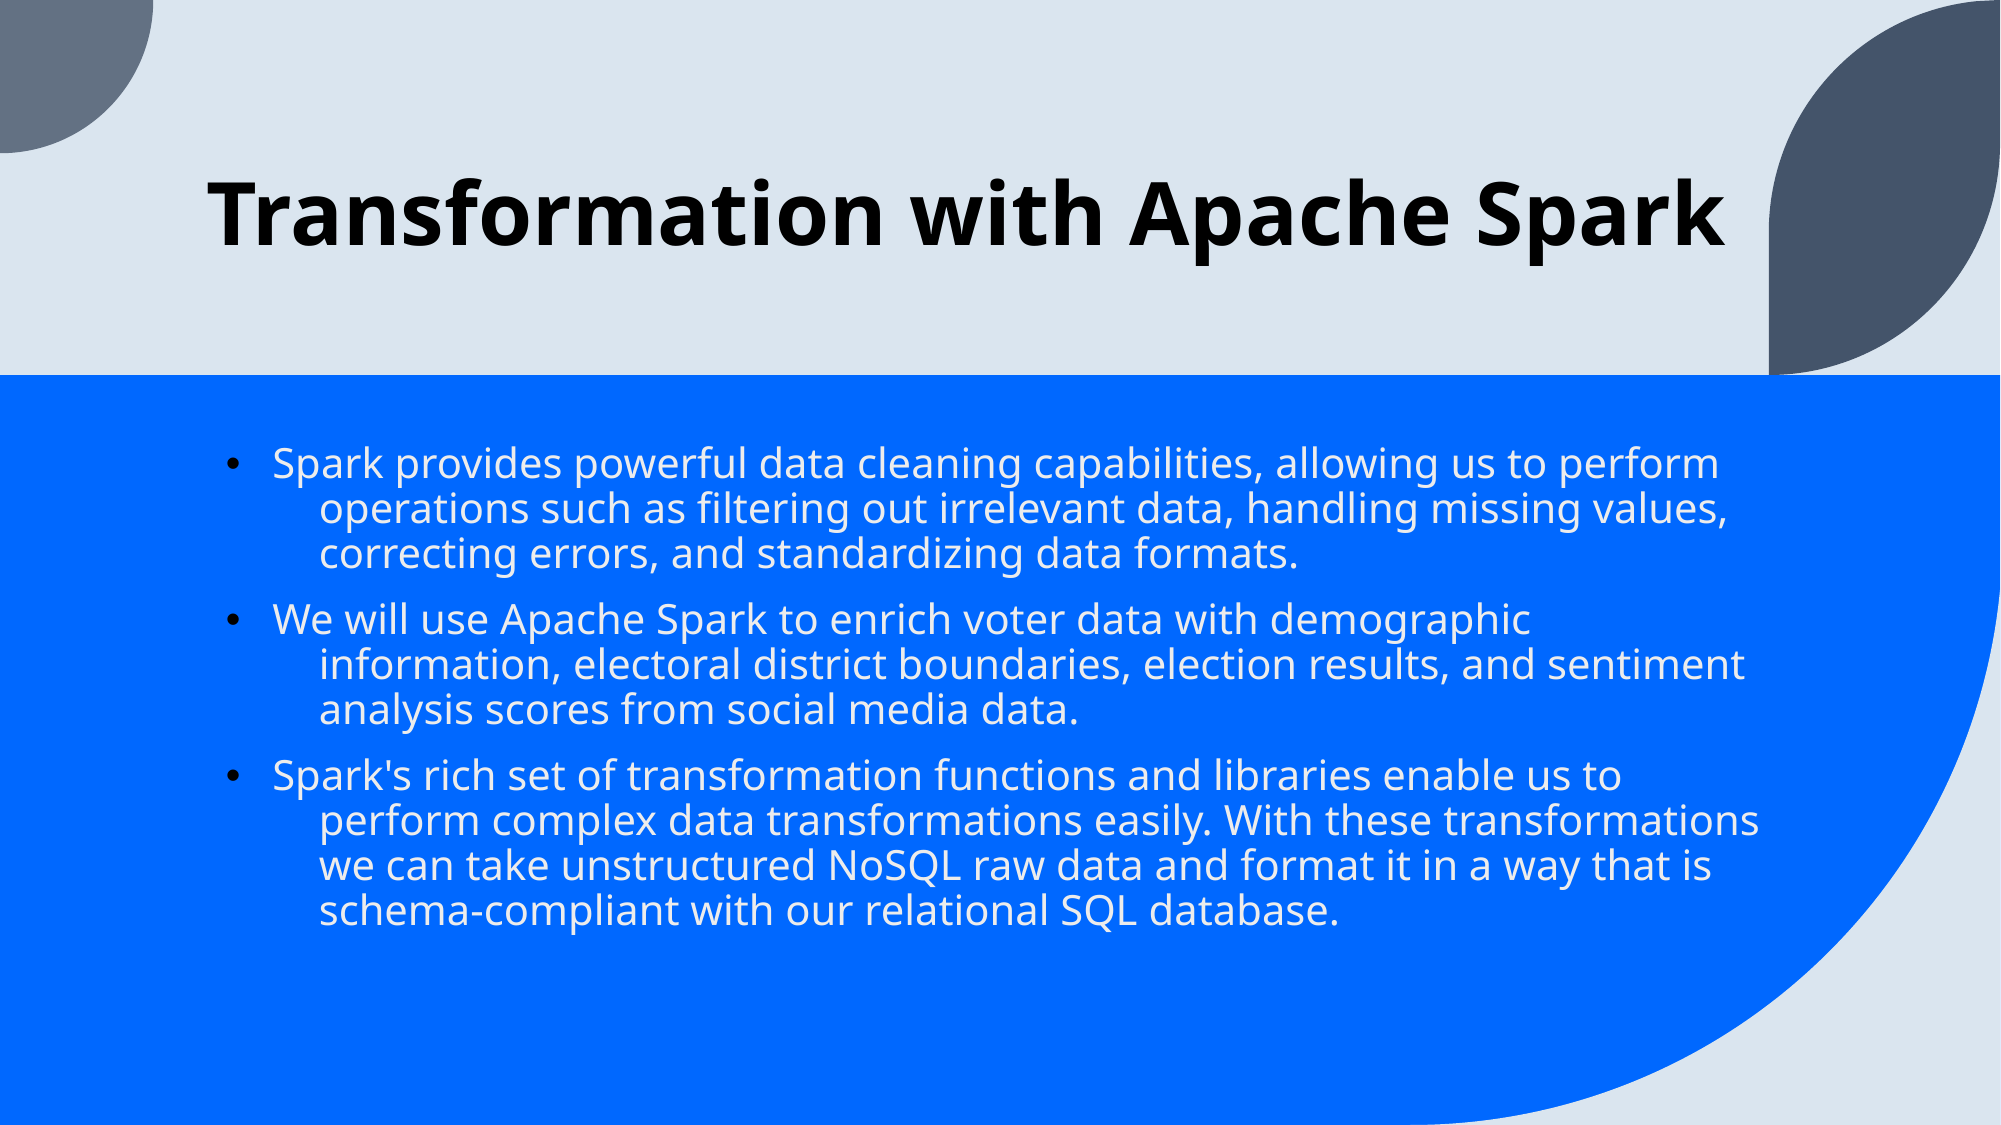

# Transformation with Apache Spark
Spark provides powerful data cleaning capabilities, allowing us to perform operations such as filtering out irrelevant data, handling missing values, correcting errors, and standardizing data formats.
We will use Apache Spark to enrich voter data with demographic information, electoral district boundaries, election results, and sentiment analysis scores from social media data.
Spark's rich set of transformation functions and libraries enable us to perform complex data transformations easily. With these transformations we can take unstructured NoSQL raw data and format it in a way that is schema-compliant with our relational SQL database.